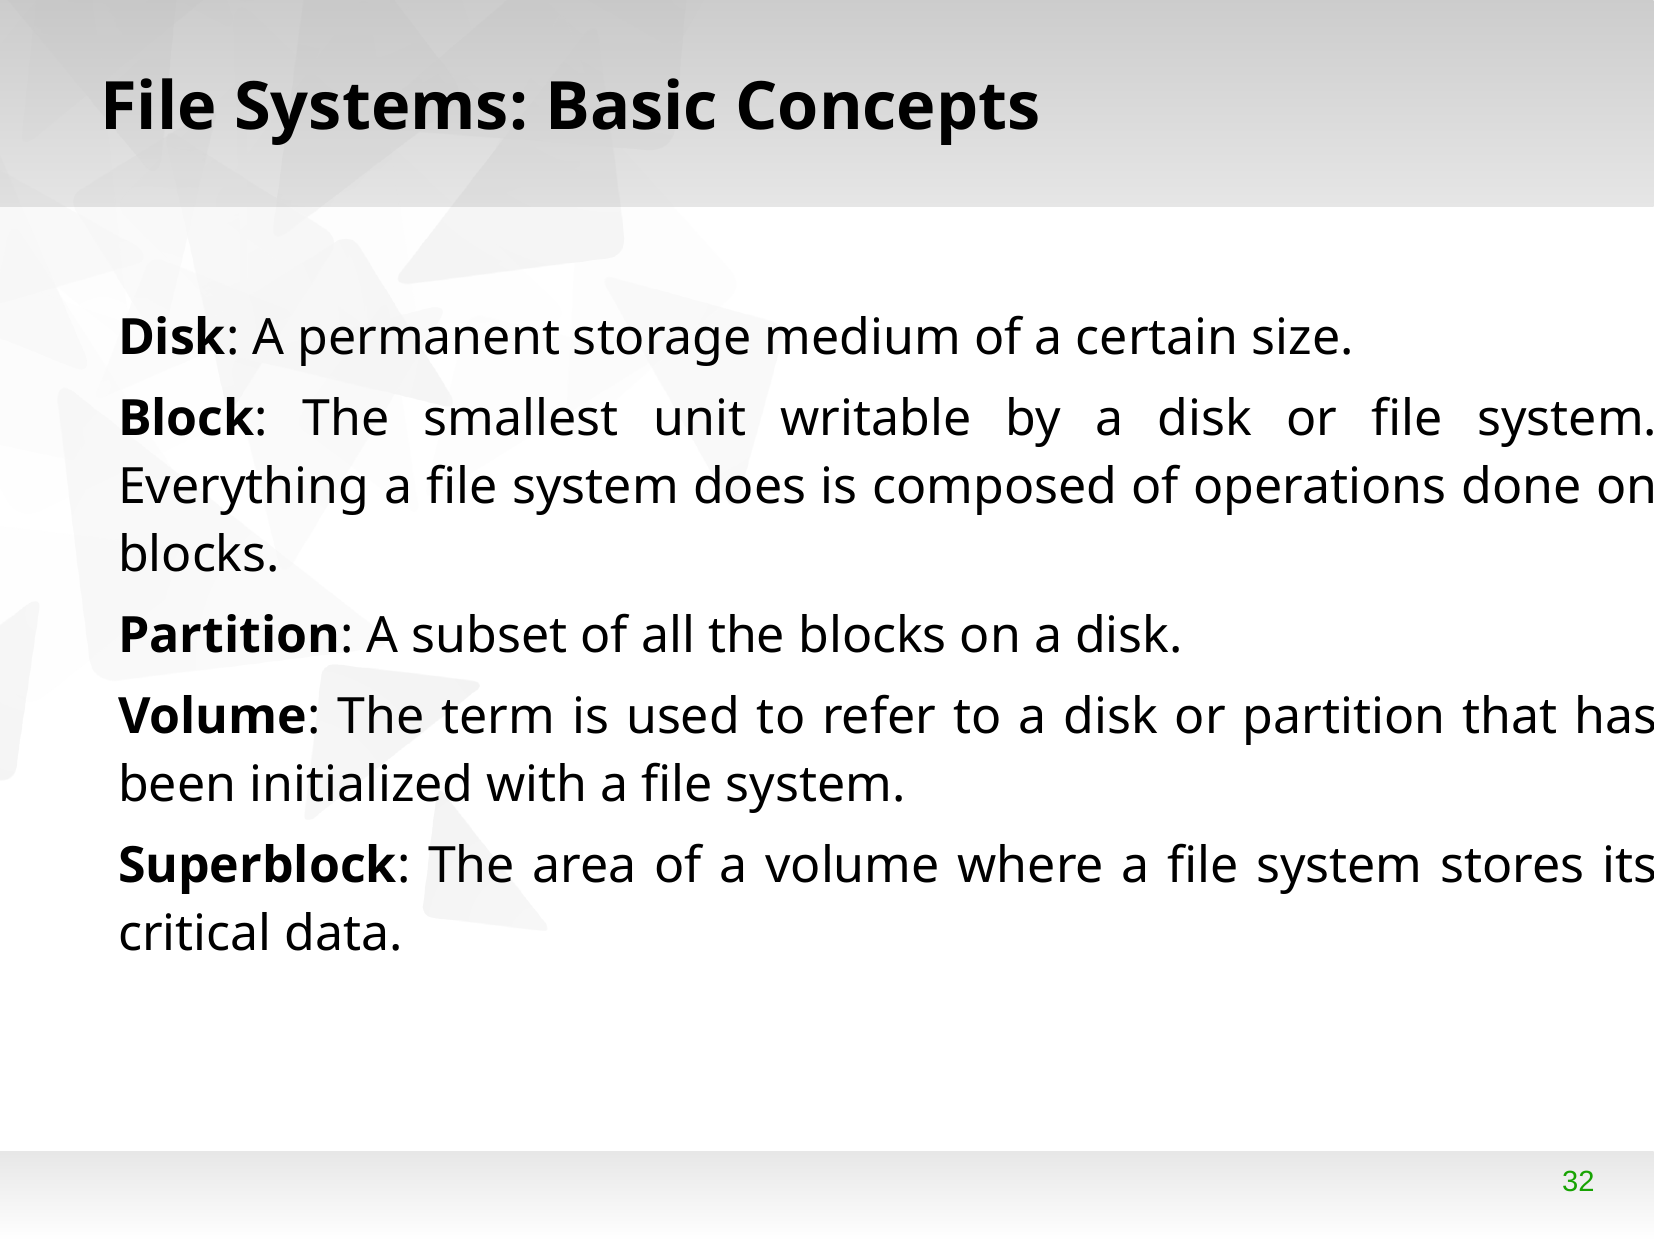

# File Systems: Basic Concepts
Disk: A permanent storage medium of a certain size.
Block: The smallest unit writable by a disk or file system. Everything a file system does is composed of operations done on blocks.
Partition: A subset of all the blocks on a disk.
Volume: The term is used to refer to a disk or partition that has been initialized with a file system.
Superblock: The area of a volume where a file system stores its critical data.
32